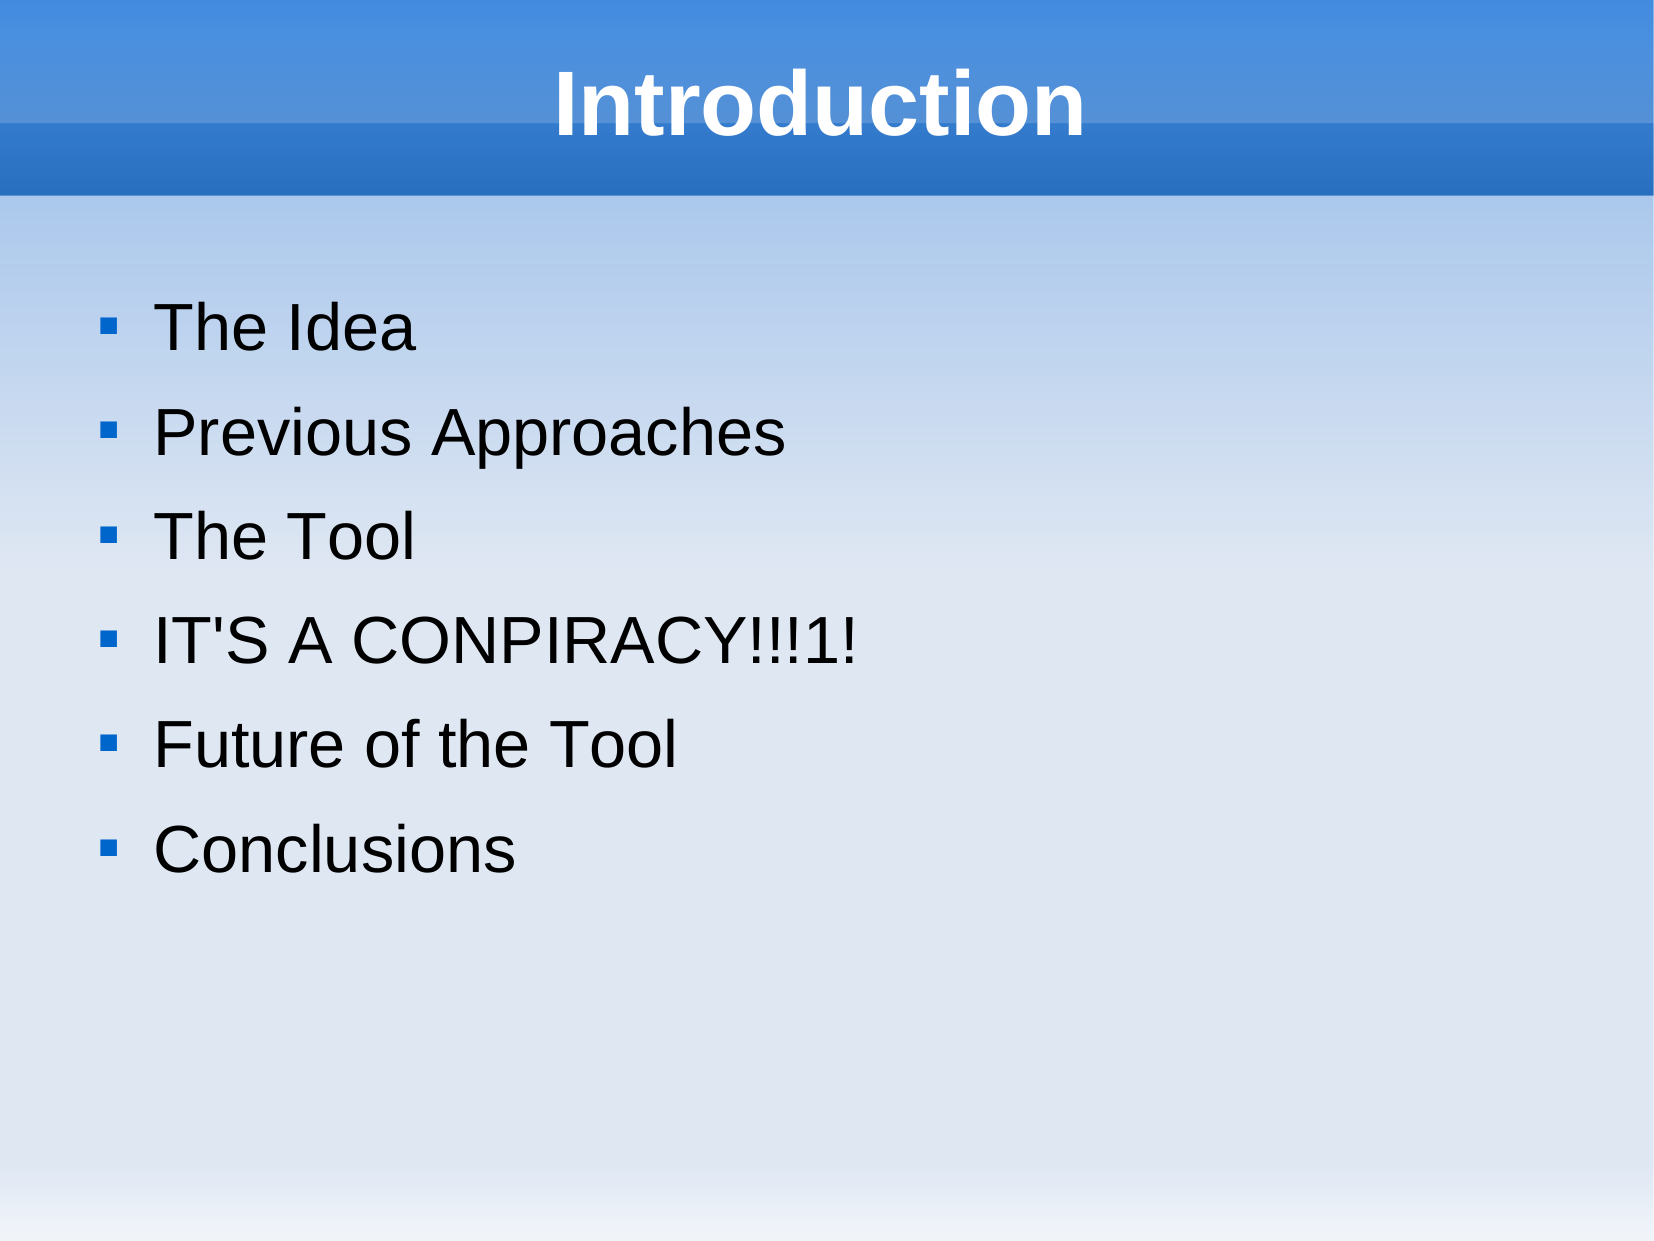

# Introduction
The Idea
Previous Approaches
The Tool
IT'S A CONPIRACY!!!1!
Future of the Tool
Conclusions